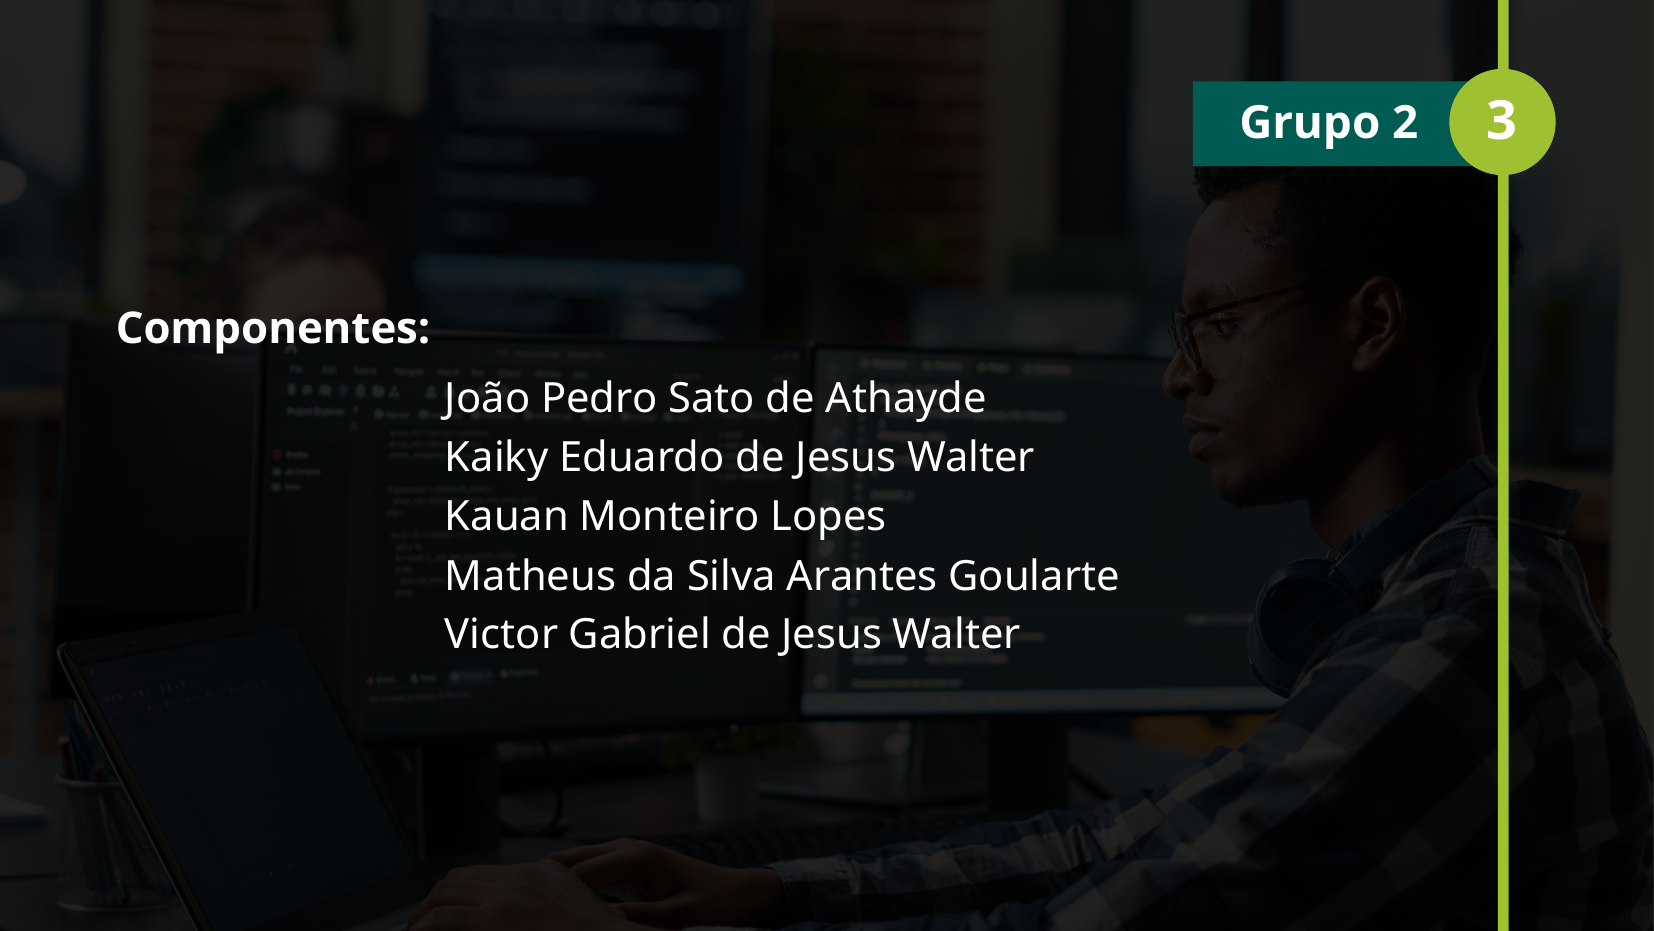

3
Grupo 2
Componentes:
João Pedro Sato de Athayde
Kaiky Eduardo de Jesus Walter
Kauan Monteiro Lopes
Matheus da Silva Arantes Goularte
Victor Gabriel de Jesus Walter